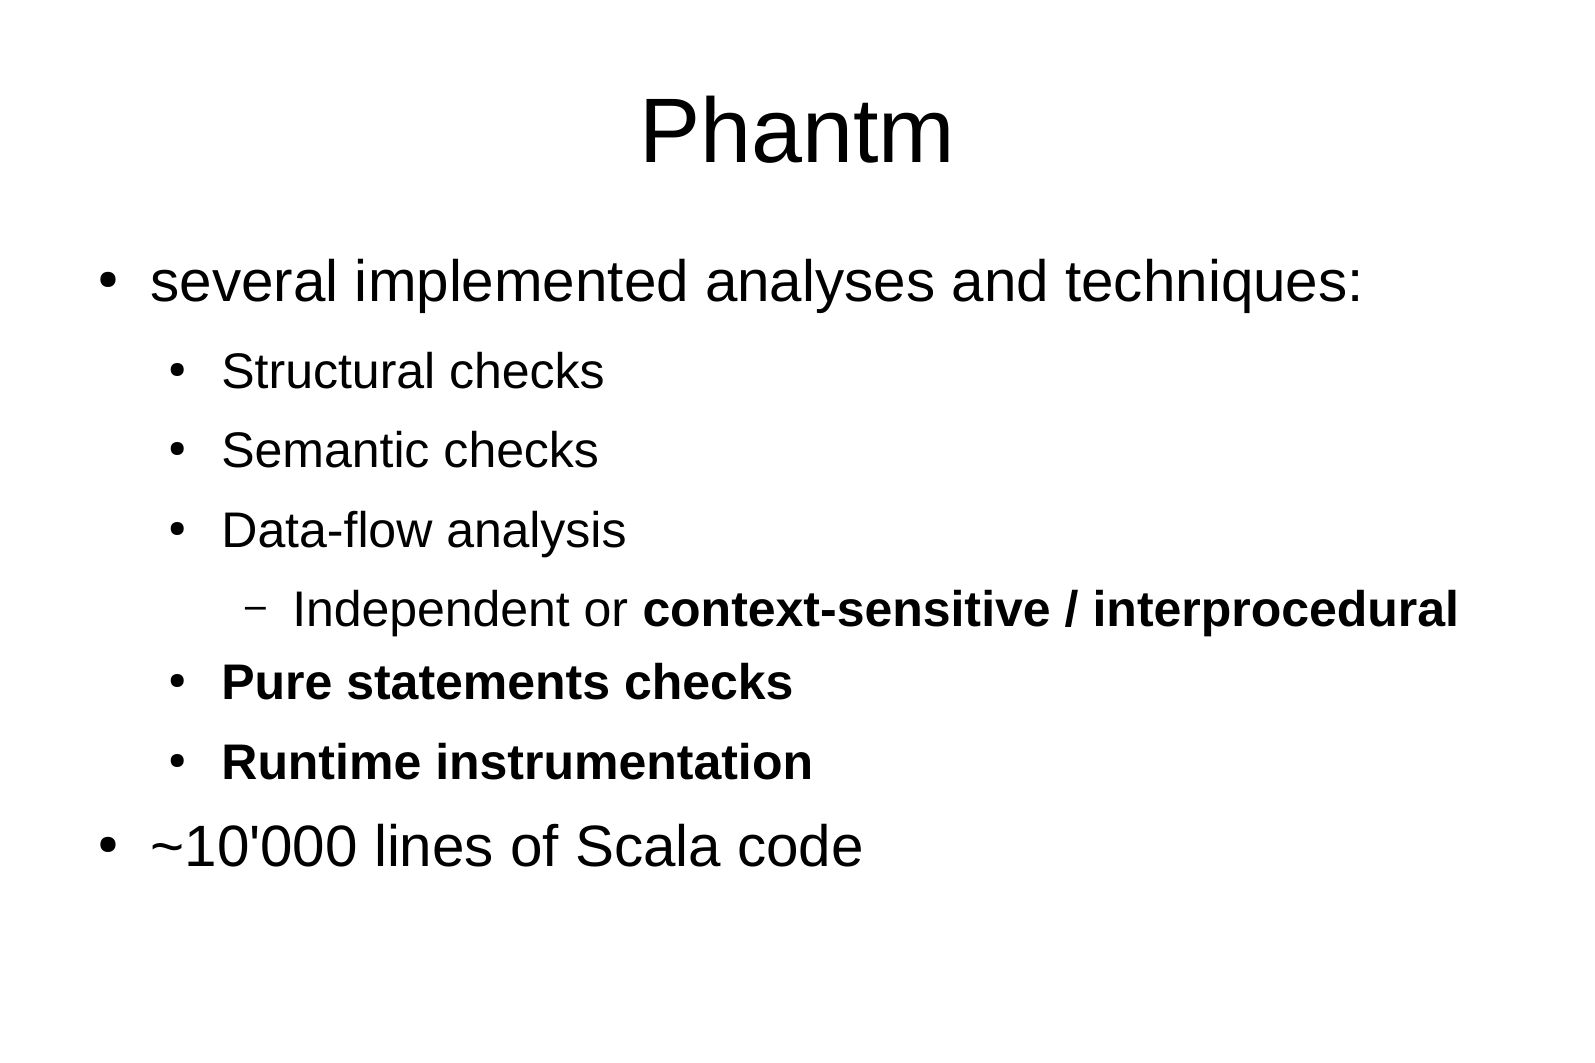

# Phantm
several implemented analyses and techniques:
Structural checks
Semantic checks
Data-flow analysis
Independent or context-sensitive / interprocedural
Pure statements checks
Runtime instrumentation
~10'000 lines of Scala code